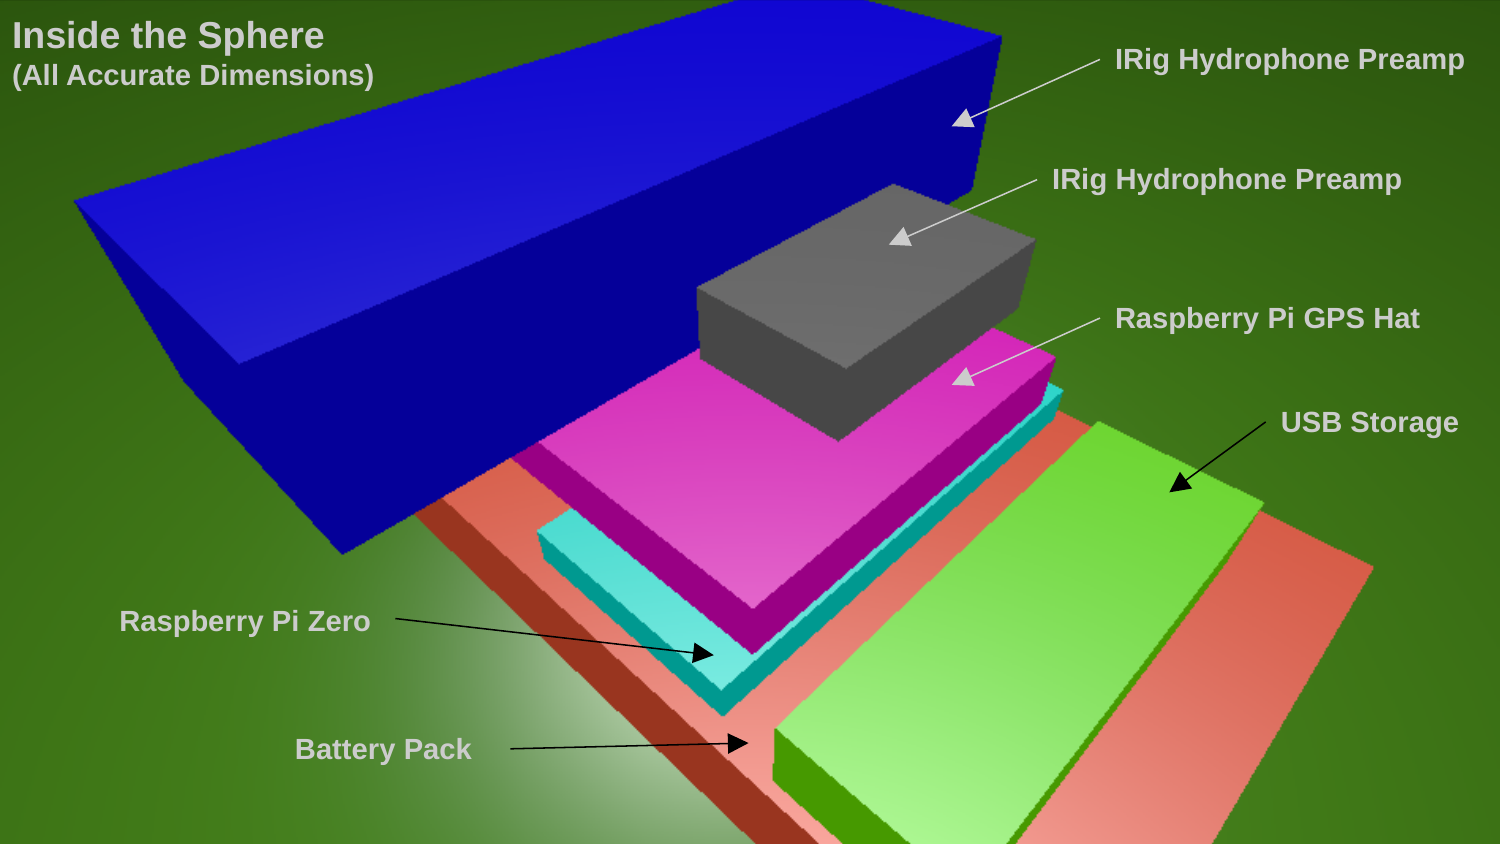

Inside the Sphere
(All Accurate Dimensions)
IRig Hydrophone Preamp
IRig Hydrophone Preamp
Raspberry Pi GPS Hat
USB Storage
Raspberry Pi Zero
Battery Pack